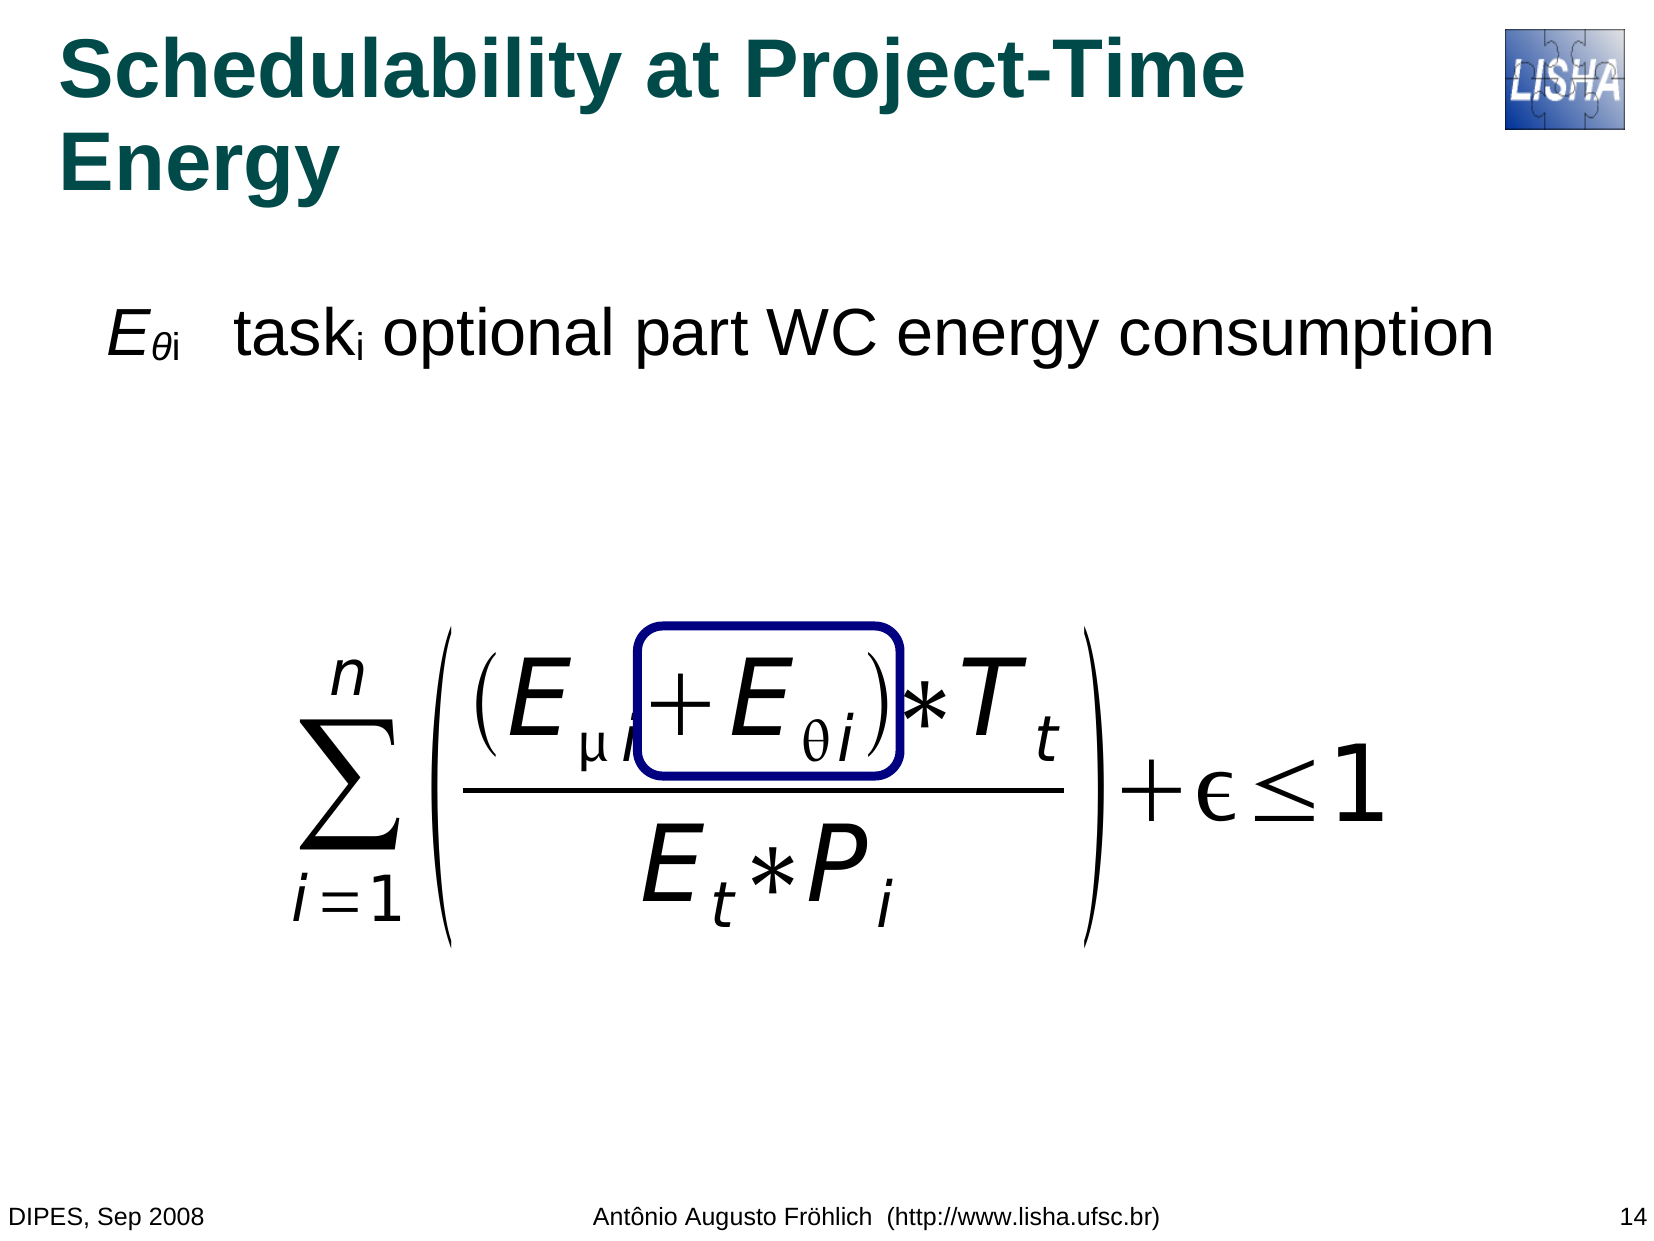

# Schedulability at Project-Time Energy
Εθi	taski optional part WC energy consumption